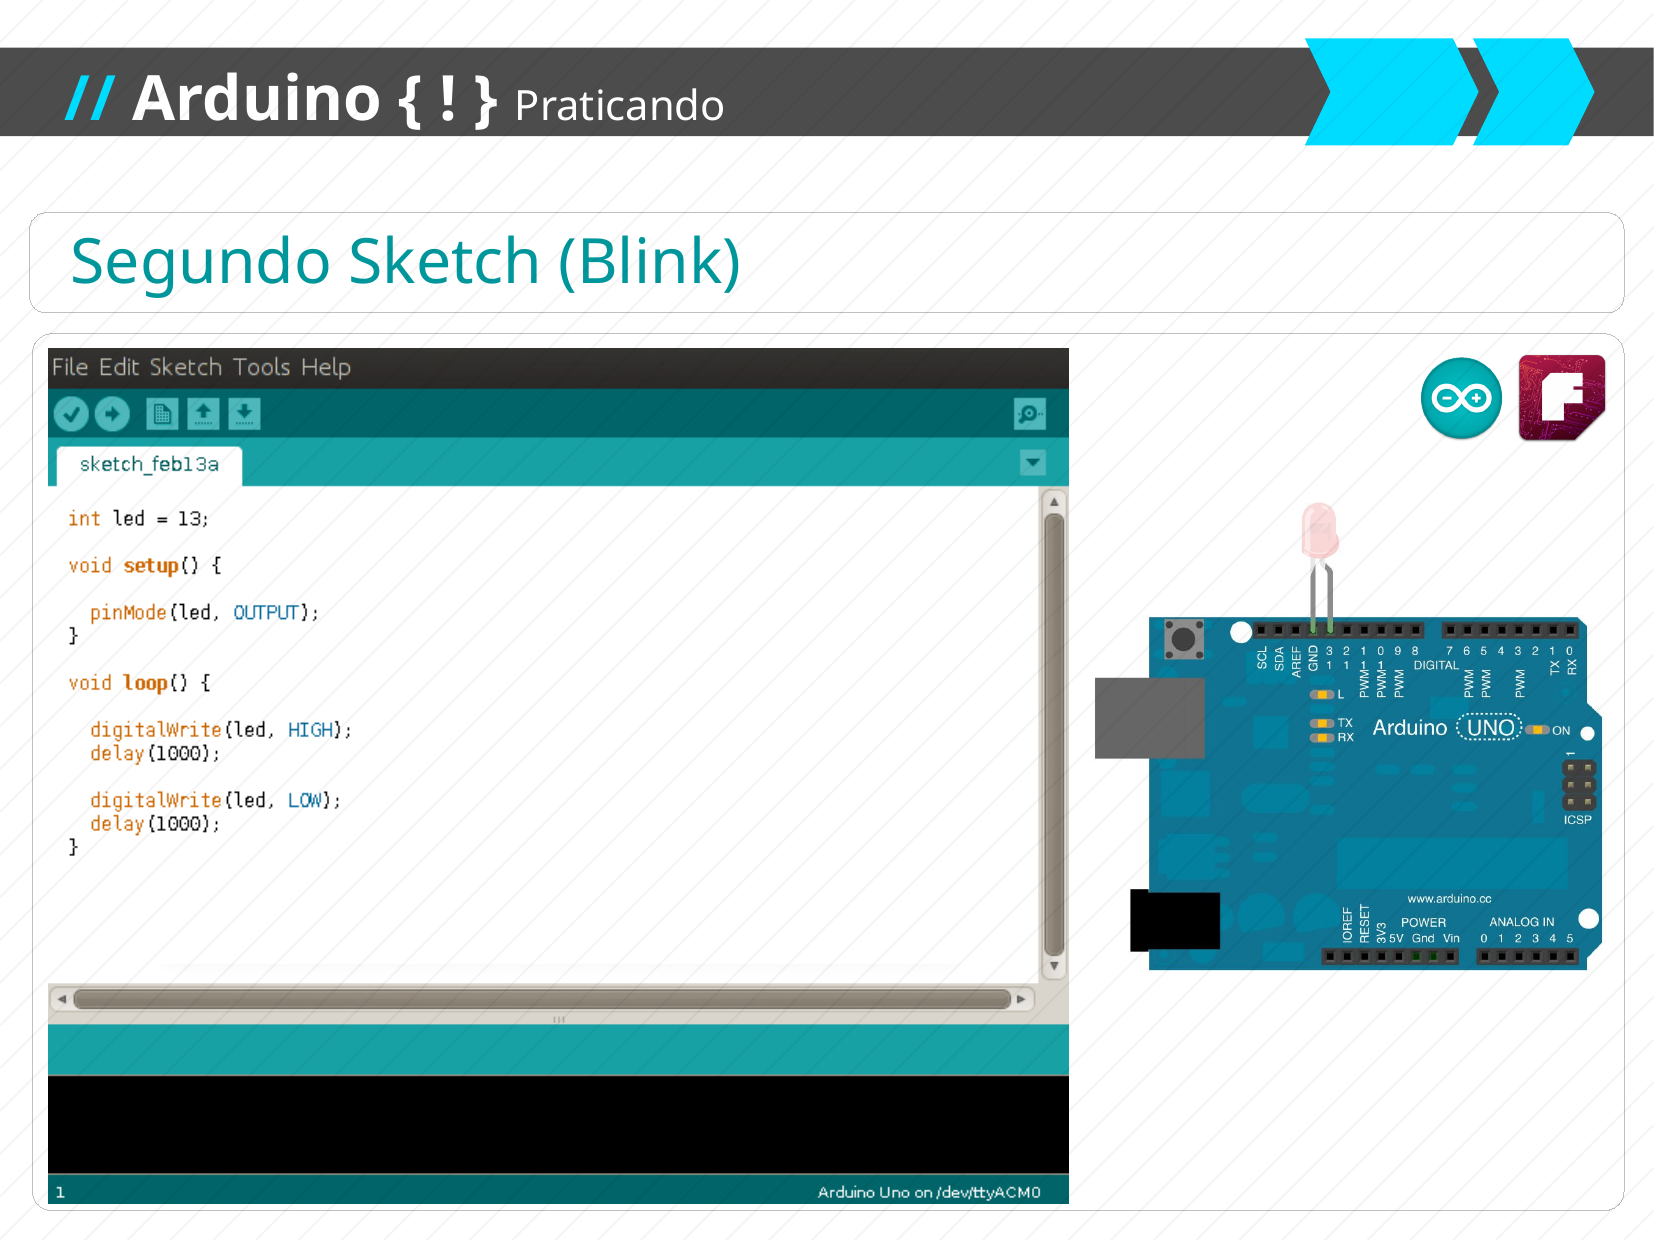

// Arduino { ! } Praticando
Segundo Sketch (Blink)